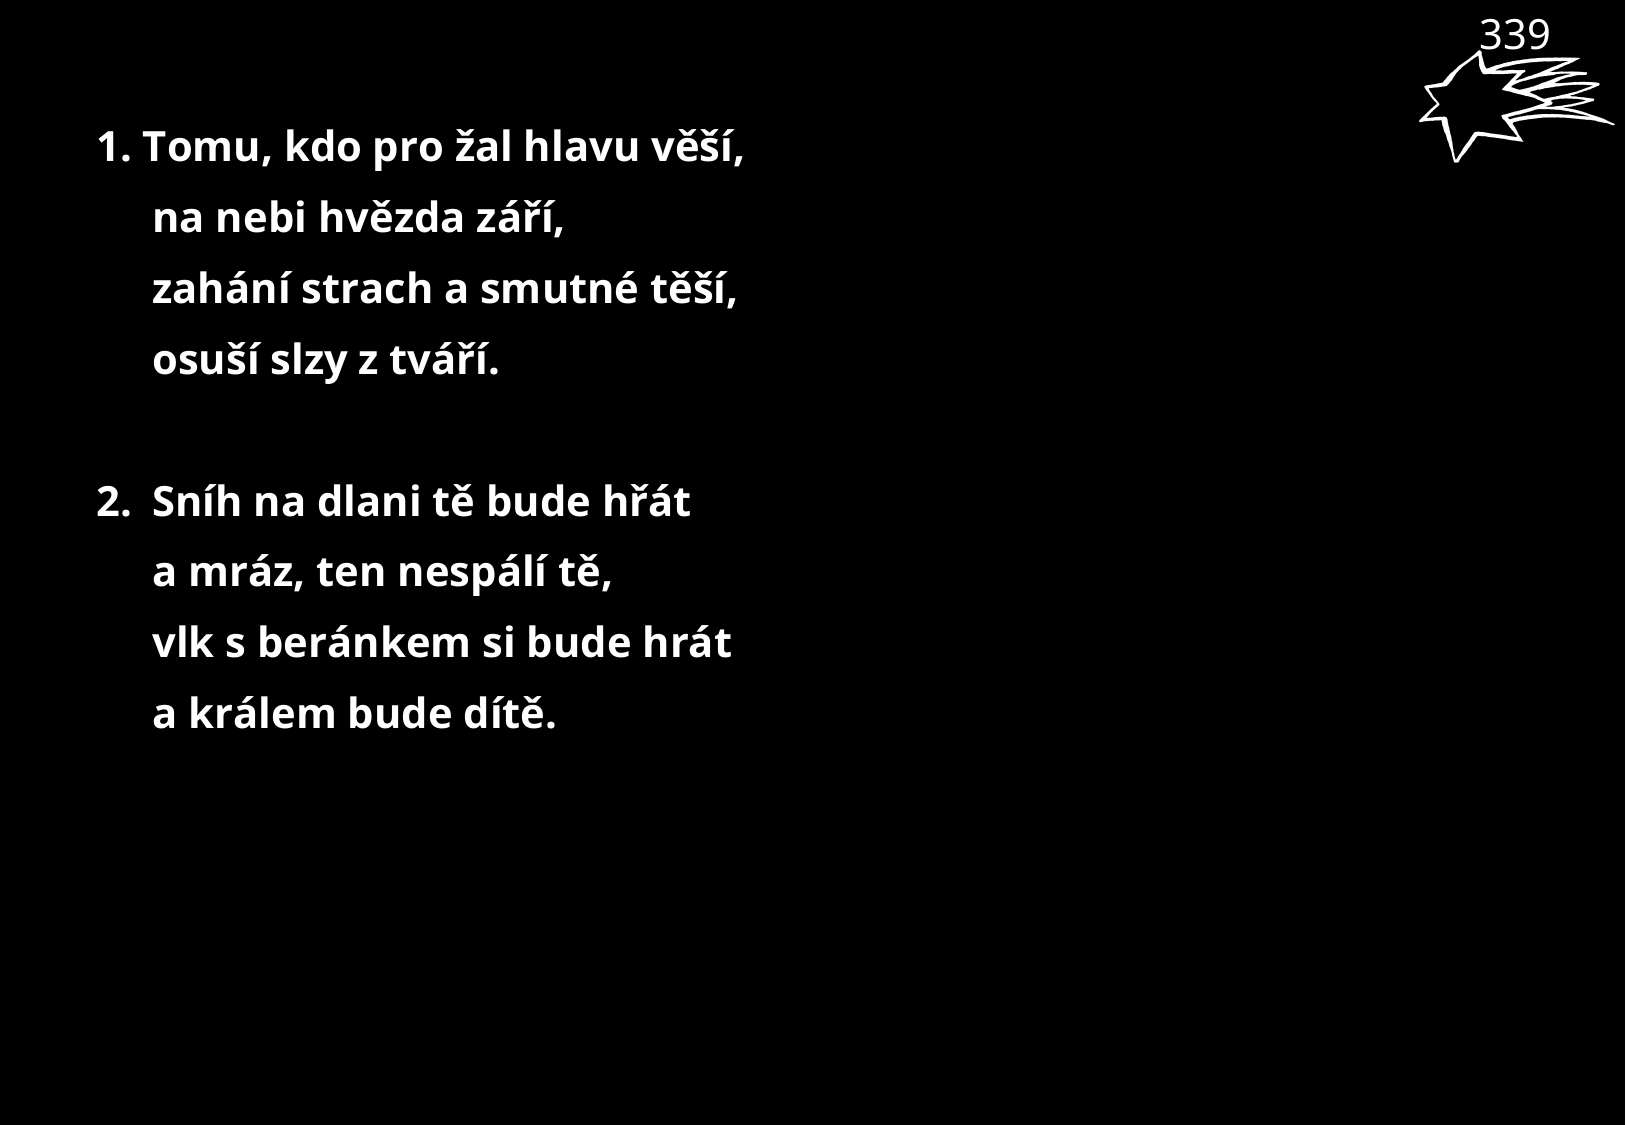

339
# 1. Tomu, kdo pro žal hlavu věší,
	na nebi hvězda září,
	zahání strach a smutné těší,
	osuší slzy z tváří.
2. 	Sníh na dlani tě bude hřát
	a mráz, ten nespálí tě,
	vlk s beránkem si bude hrát
	a králem bude dítě.